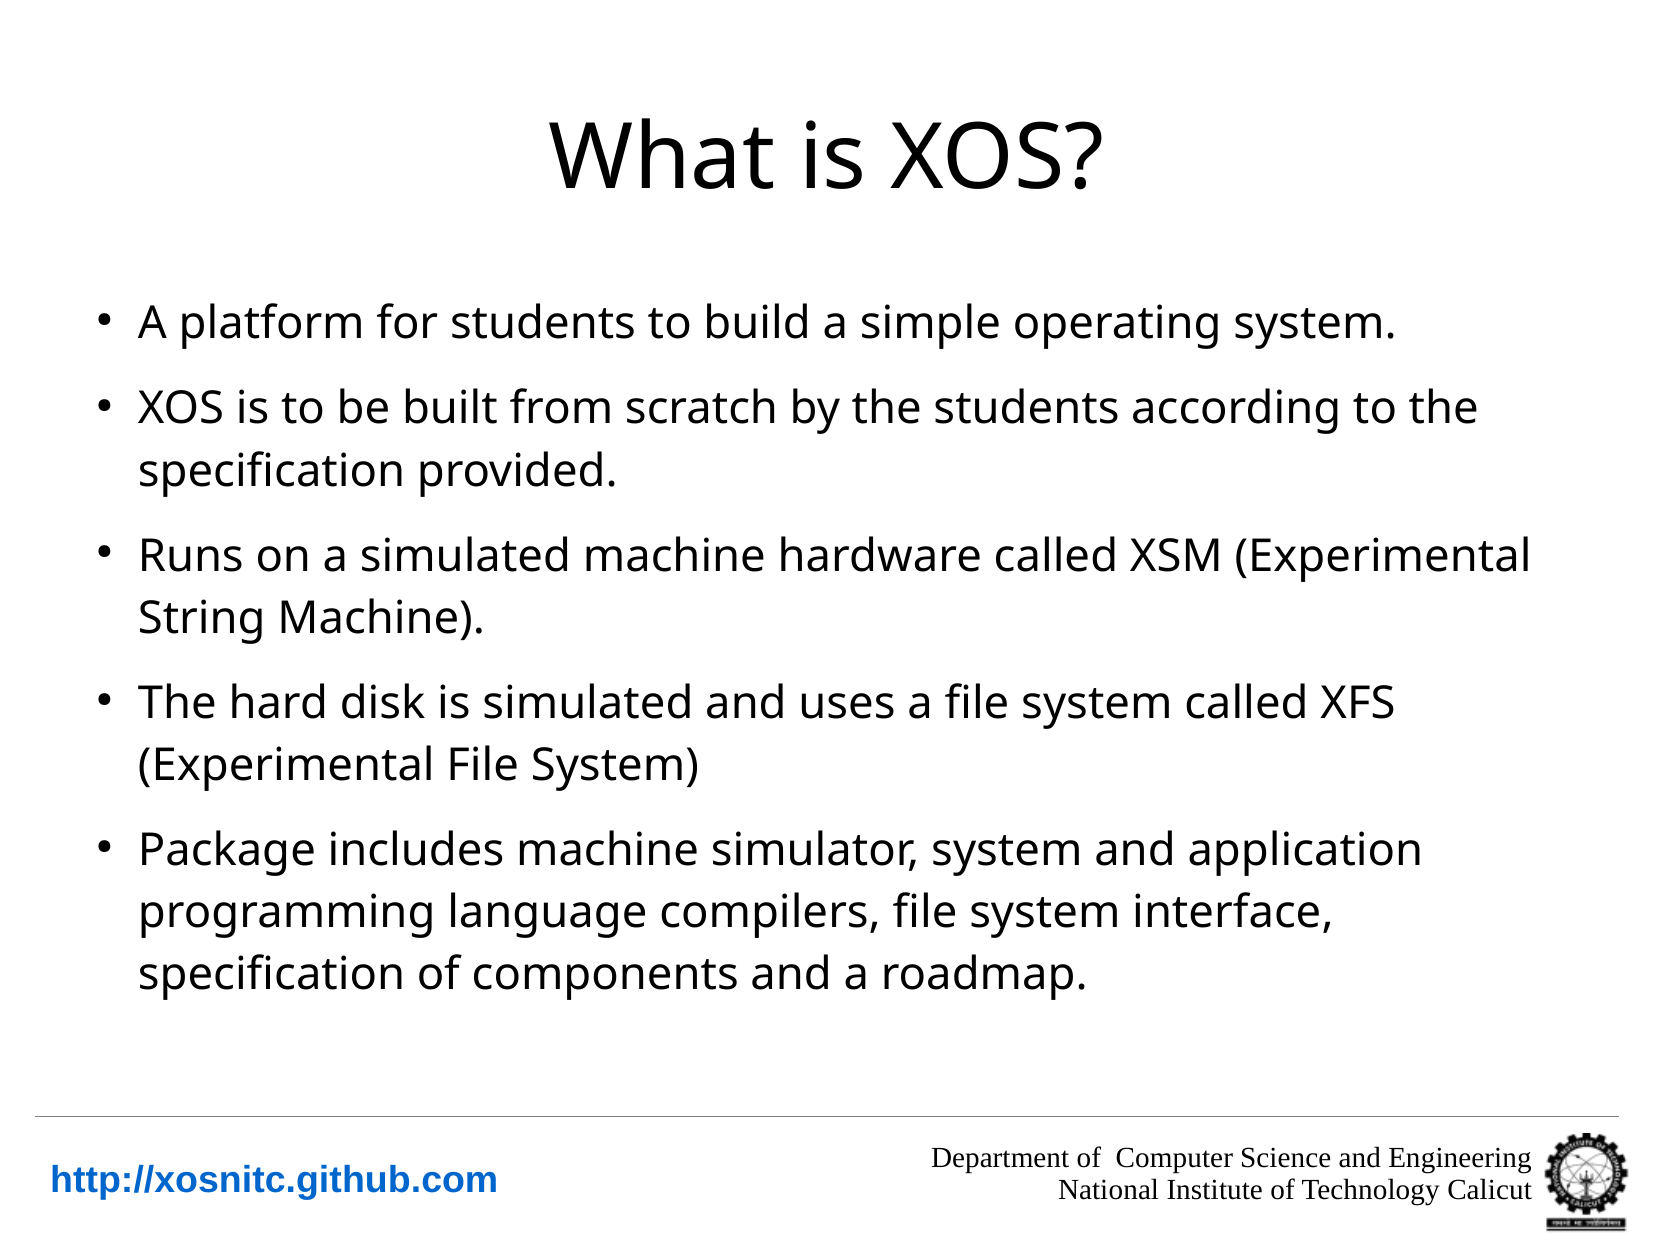

# What is XOS?
A platform for students to build a simple operating system.
XOS is to be built from scratch by the students according to the specification provided.
Runs on a simulated machine hardware called XSM (Experimental String Machine).
The hard disk is simulated and uses a file system called XFS (Experimental File System)
Package includes machine simulator, system and application programming language compilers, file system interface, specification of components and a roadmap.